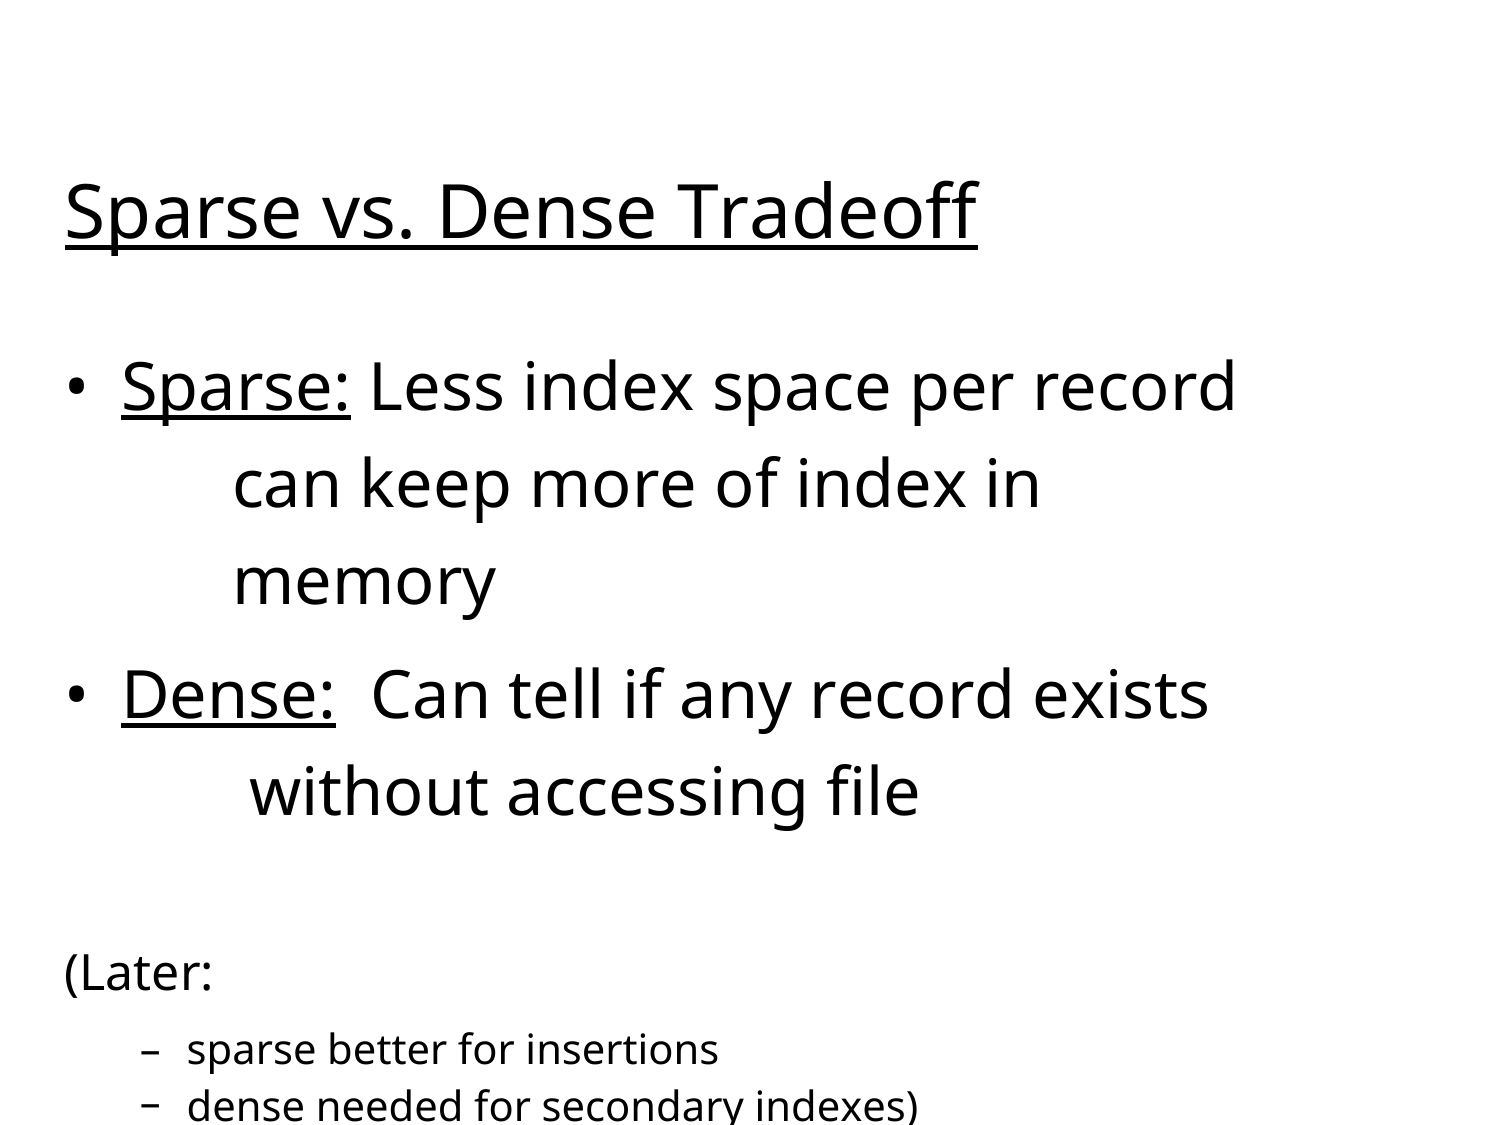

# Sparse vs. Dense Tradeoff
Sparse: Less index space per record 			 can keep more of index in 	 		 memory
Dense: Can tell if any record exists			 without accessing file
(Later:
sparse better for insertions
dense needed for secondary indexes)